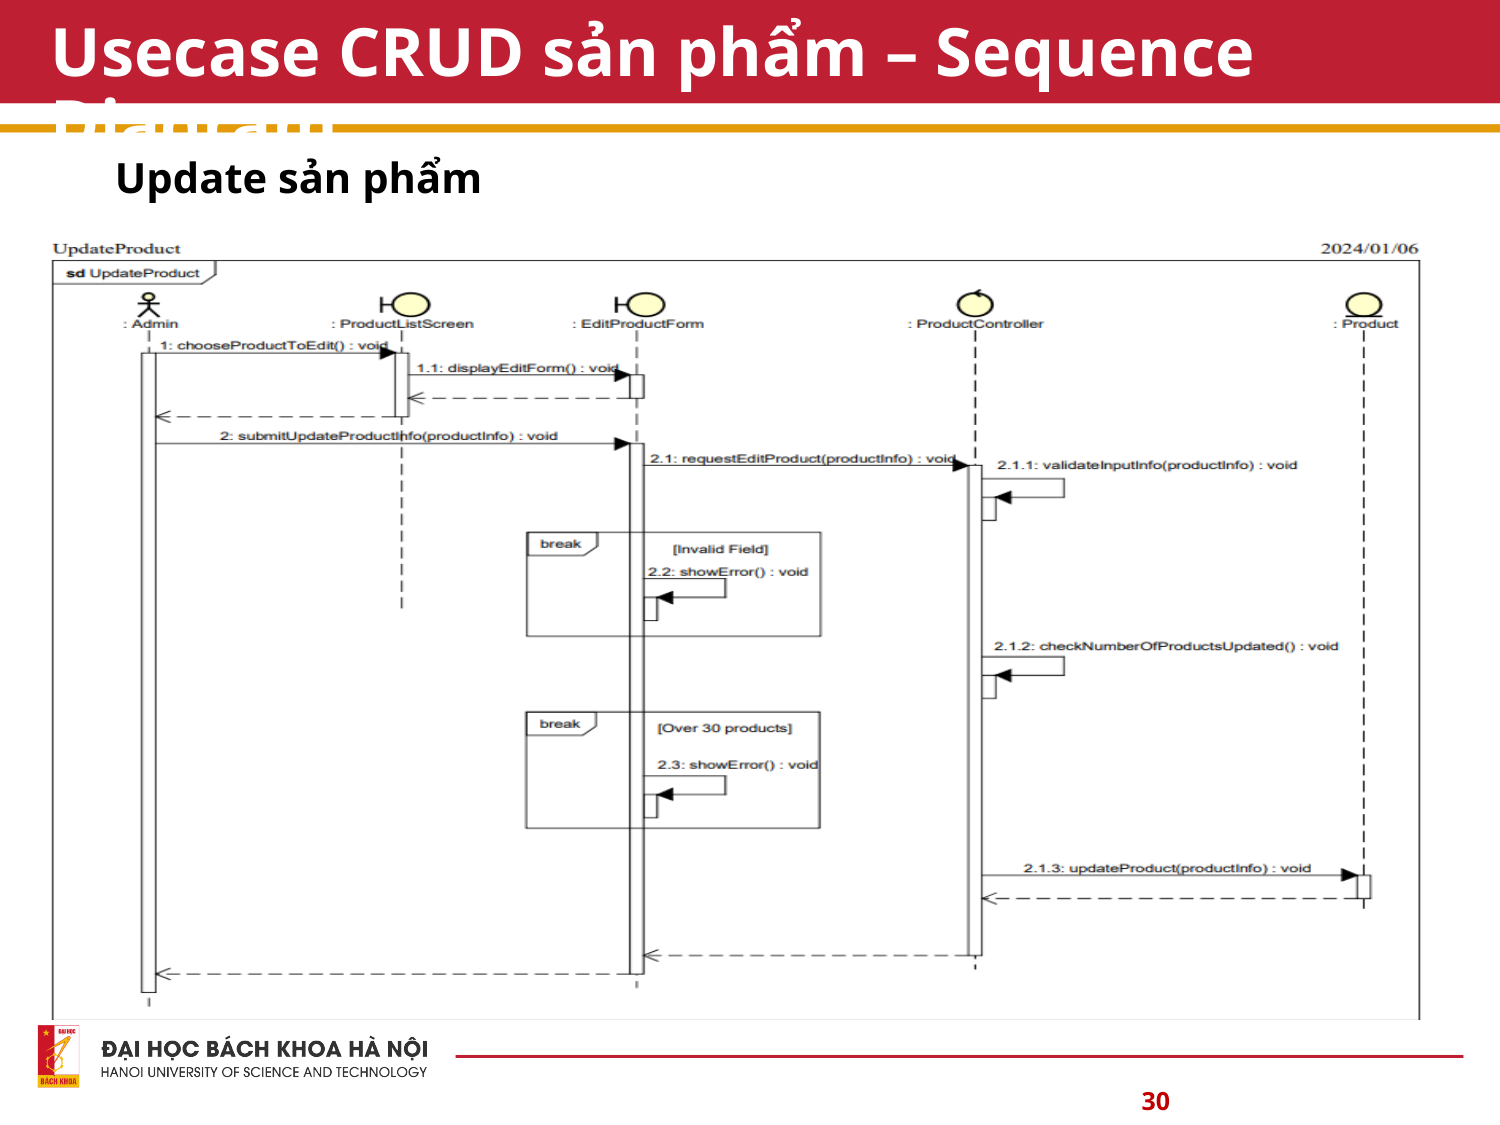

# Usecase CRUD sản phẩm – Sequence Diagram
Update sản phẩm